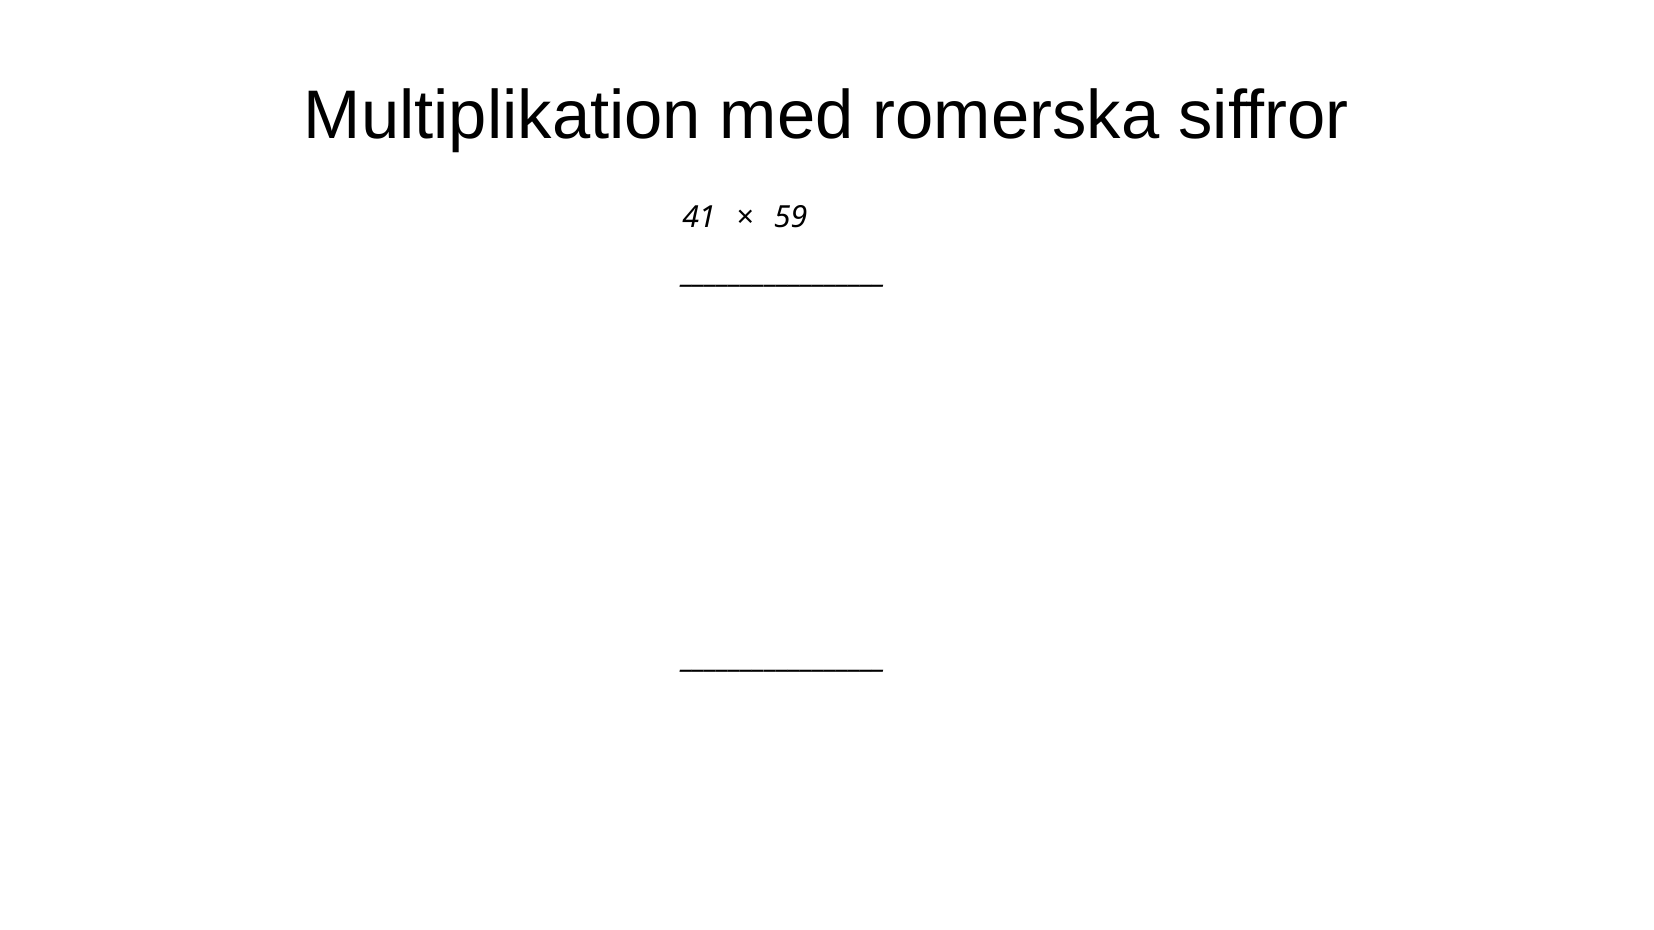

Multiplikation med romerska siffror
# 41	 ×	59
_________________
_________________